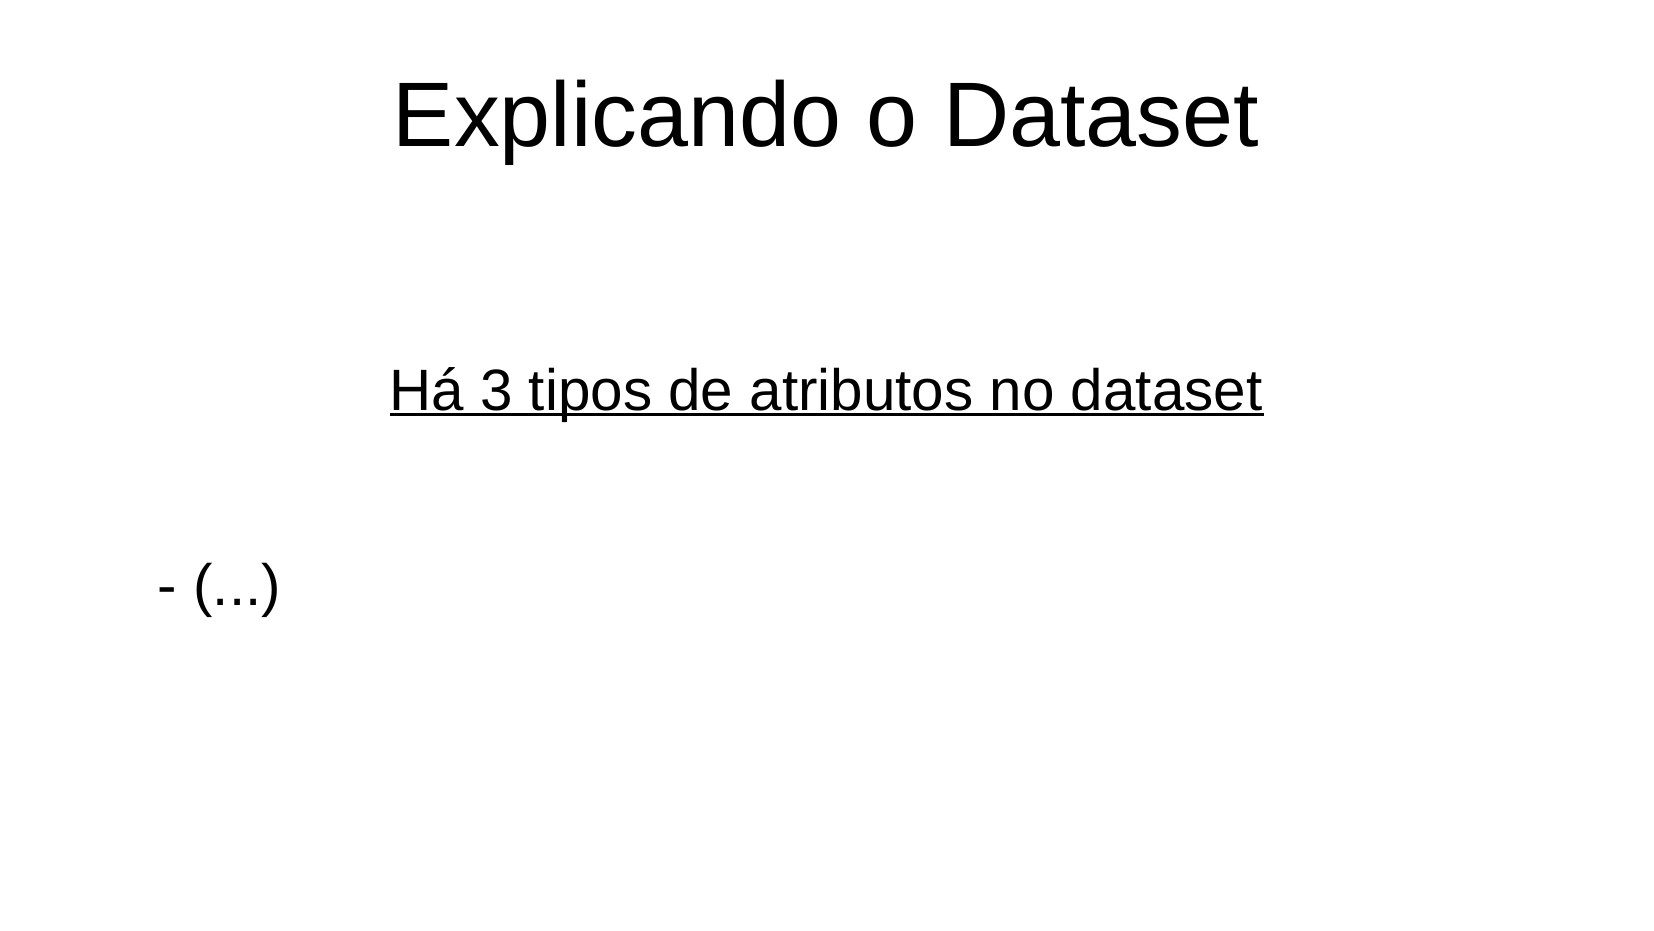

# Explicando o Dataset
Há 3 tipos de atributos no dataset
	- (...)